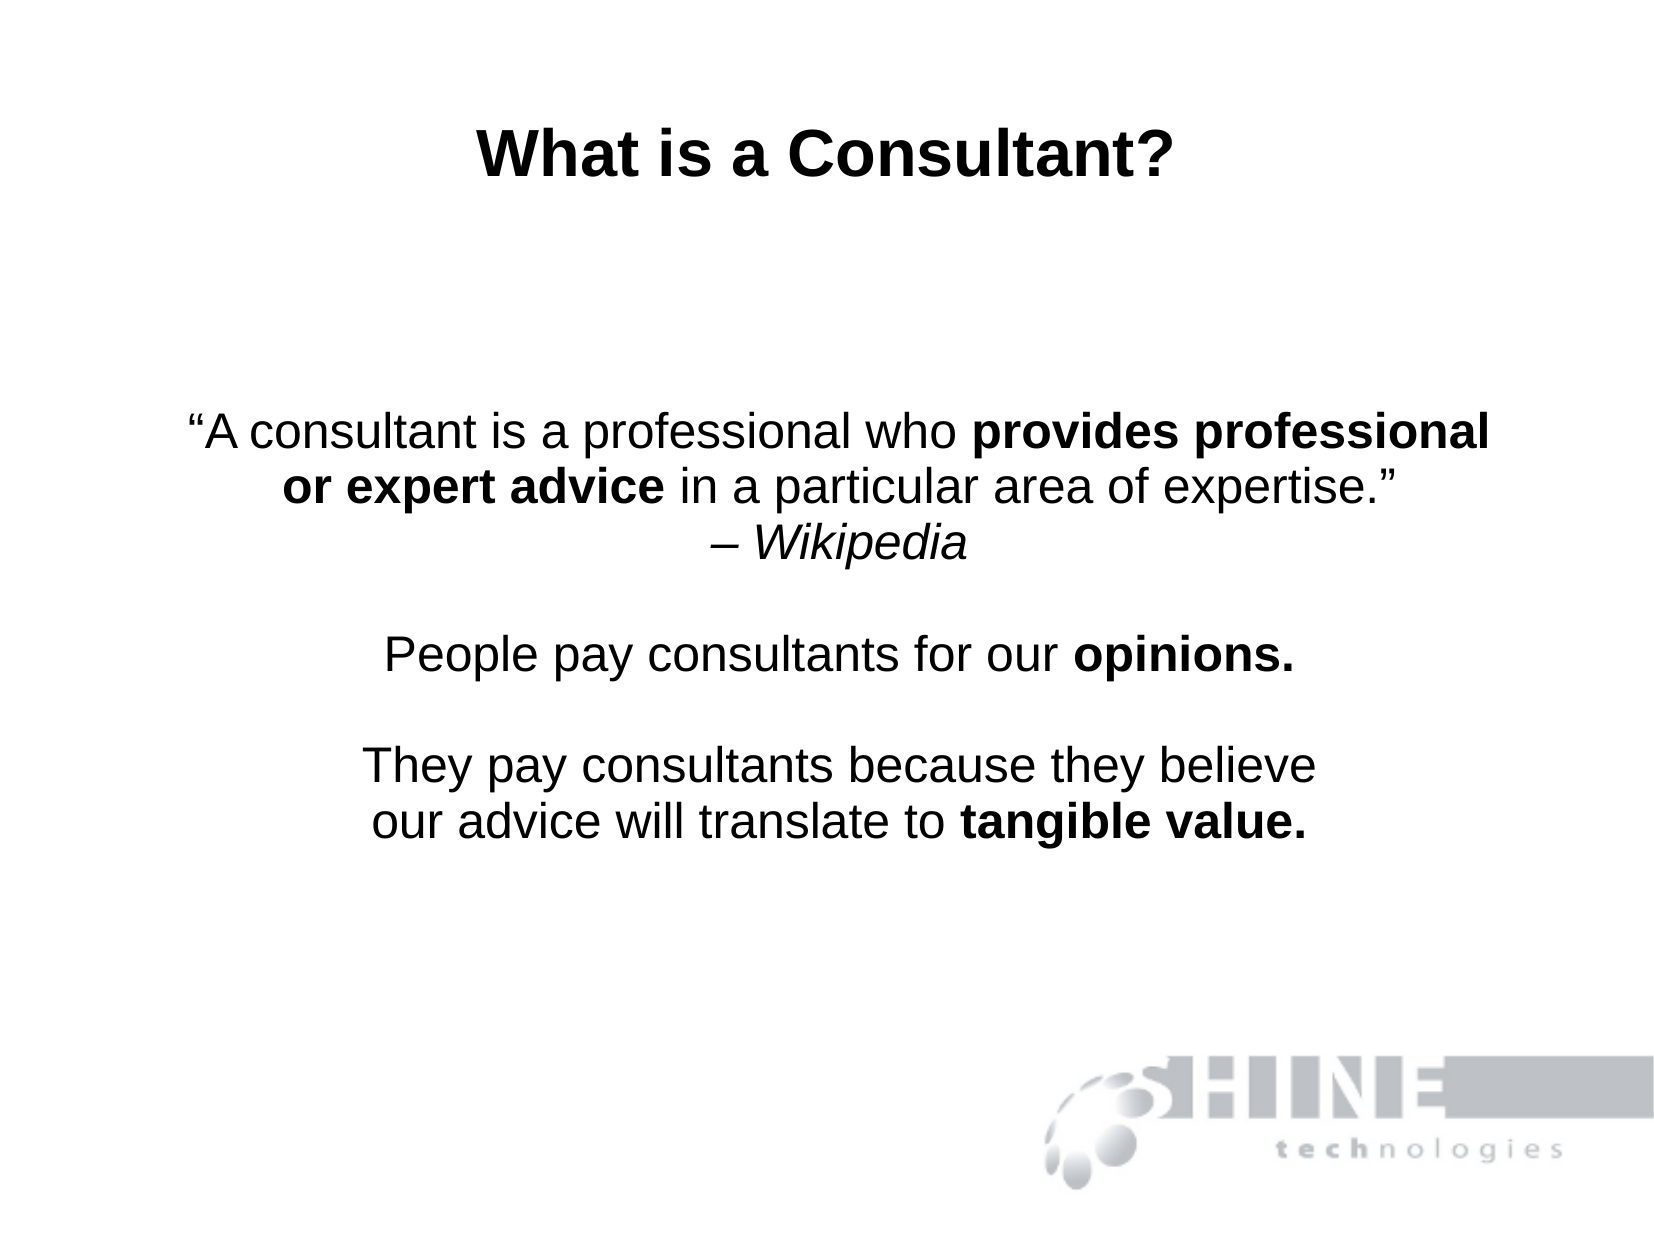

# What is a Consultant?
“A consultant is a professional who provides professional
or expert advice in a particular area of expertise.”
– Wikipedia
People pay consultants for our opinions.
They pay consultants because they believe
our advice will translate to tangible value.